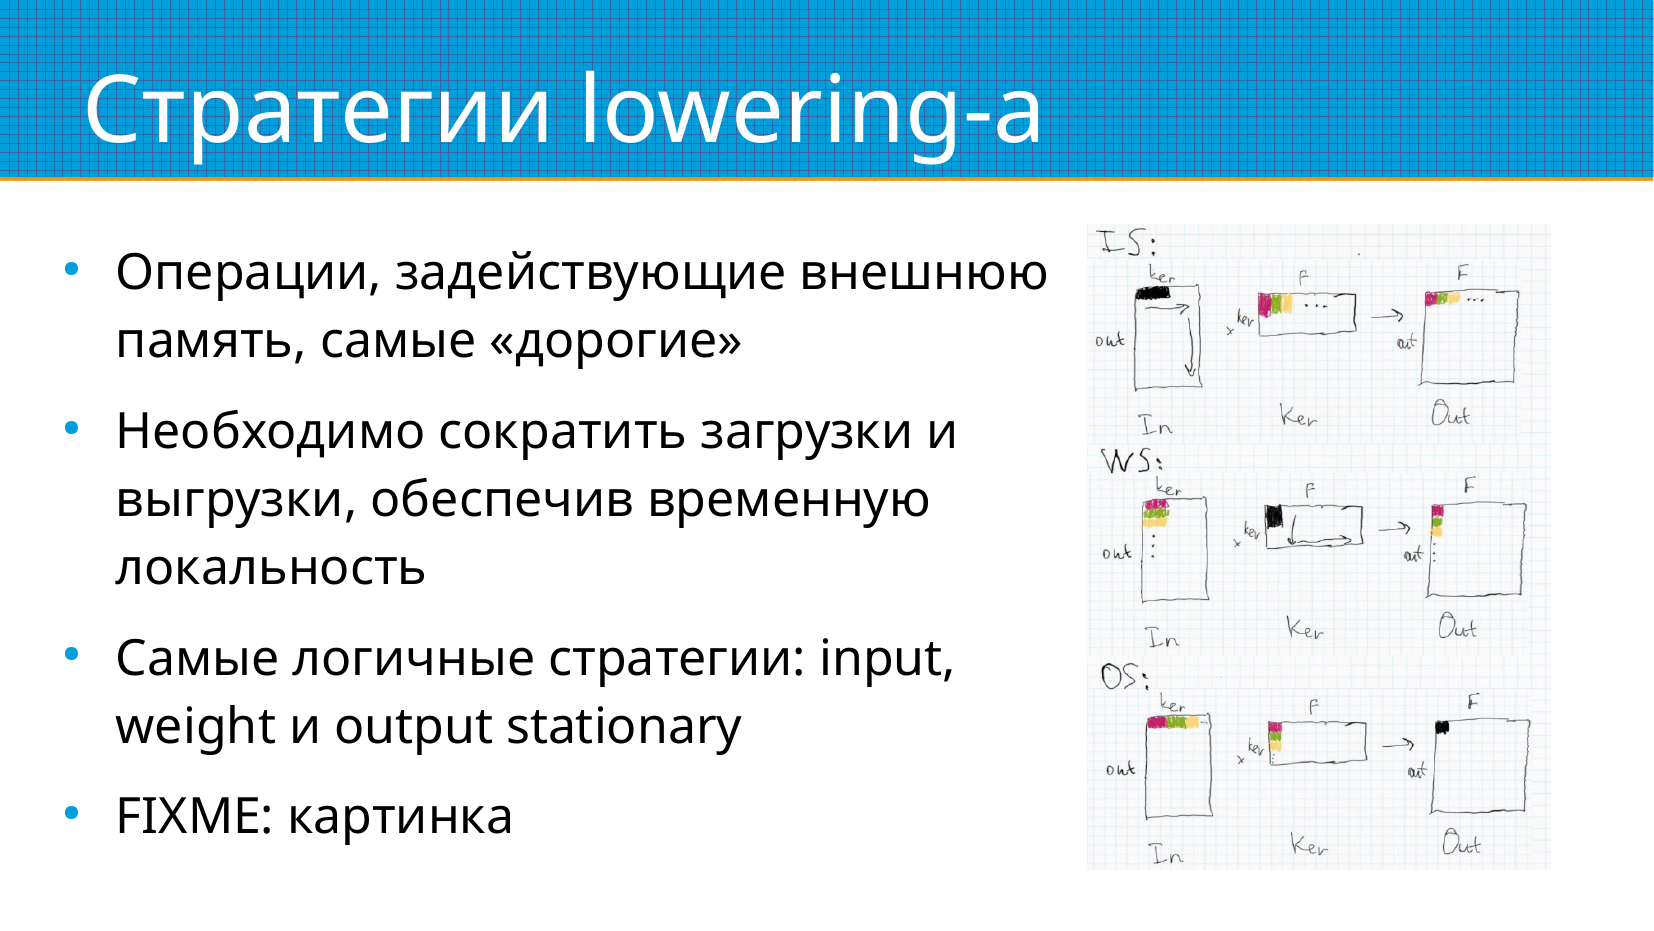

# Стратегии lowering-а
Операции, задействующие внешнюю память, самые «дорогие»
Необходимо сократить загрузки и выгрузки, обеспечив временную локальность
Самые логичные стратегии: input, weight и output stationary
FIXME: картинка